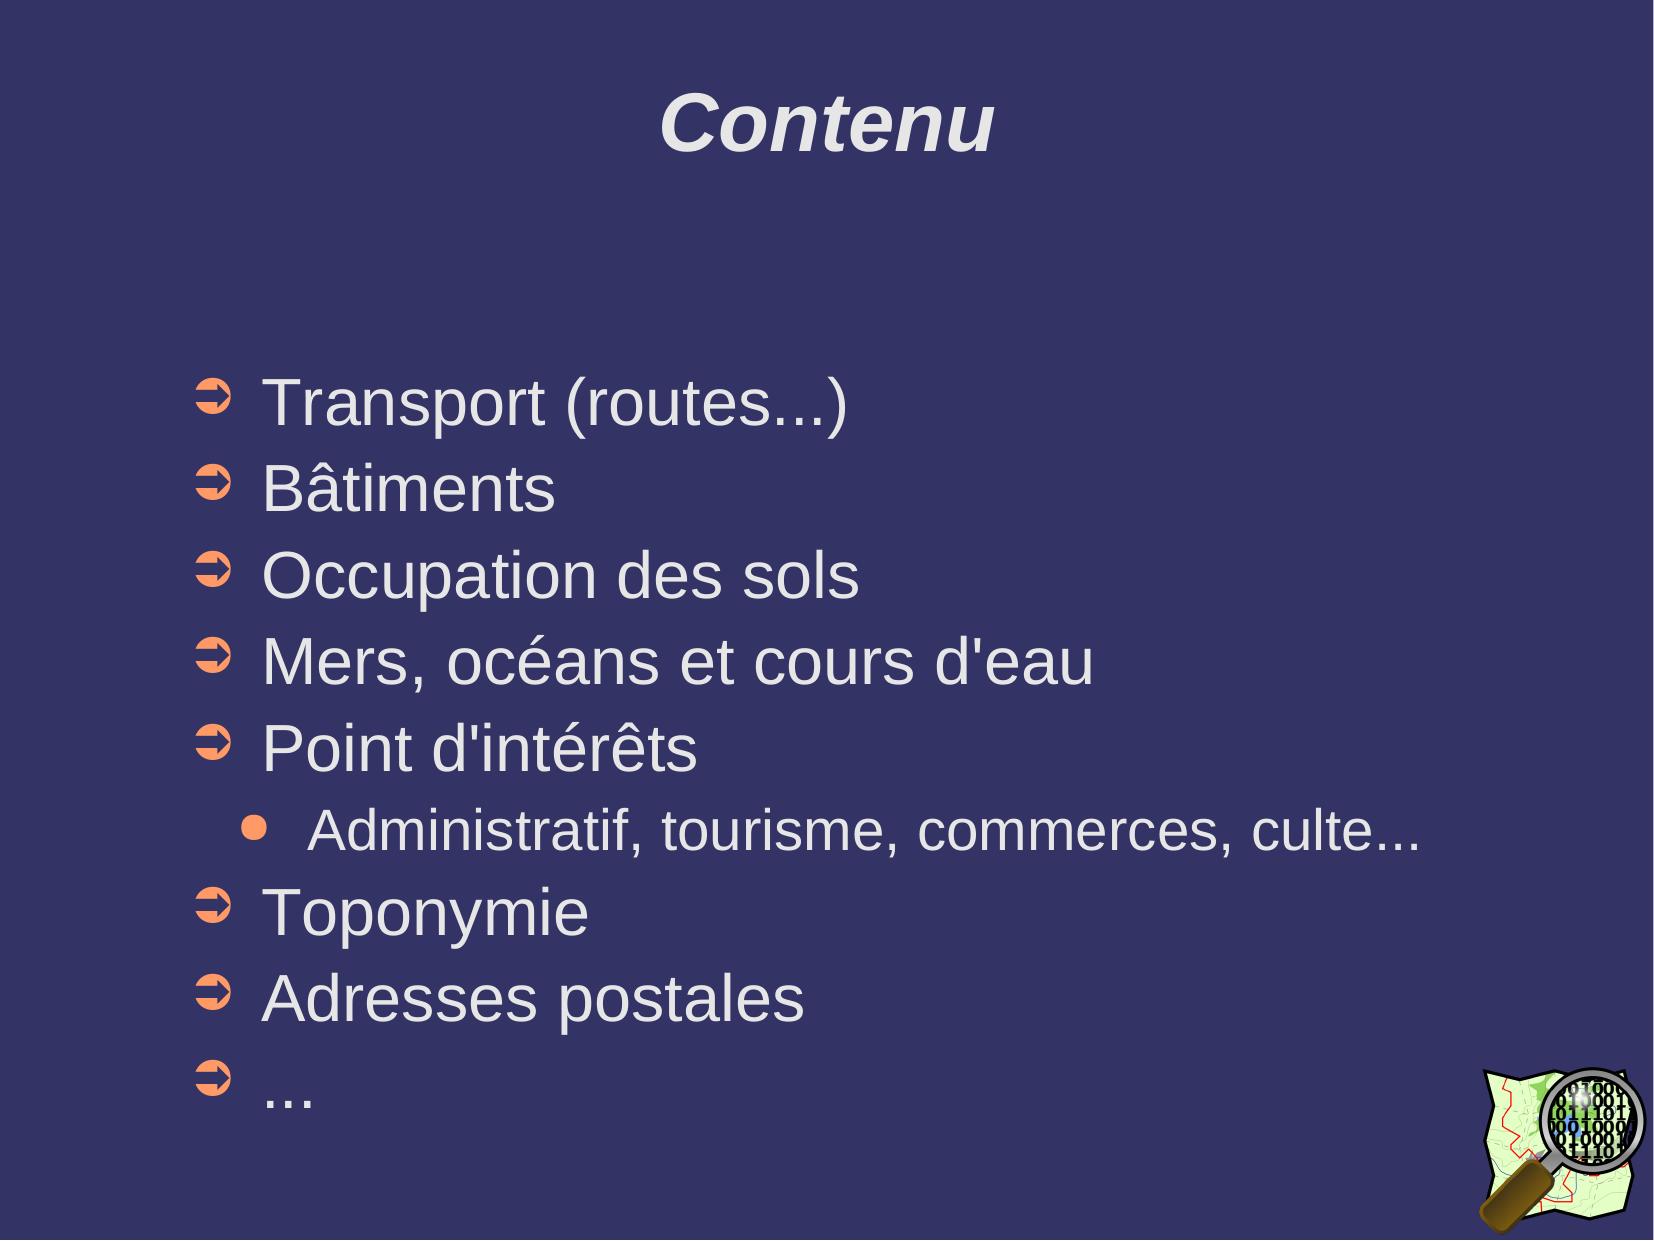

# Contenu
Transport (routes...)
Bâtiments
Occupation des sols
Mers, océans et cours d'eau
Point d'intérêts
Administratif, tourisme, commerces, culte...
Toponymie
Adresses postales
...